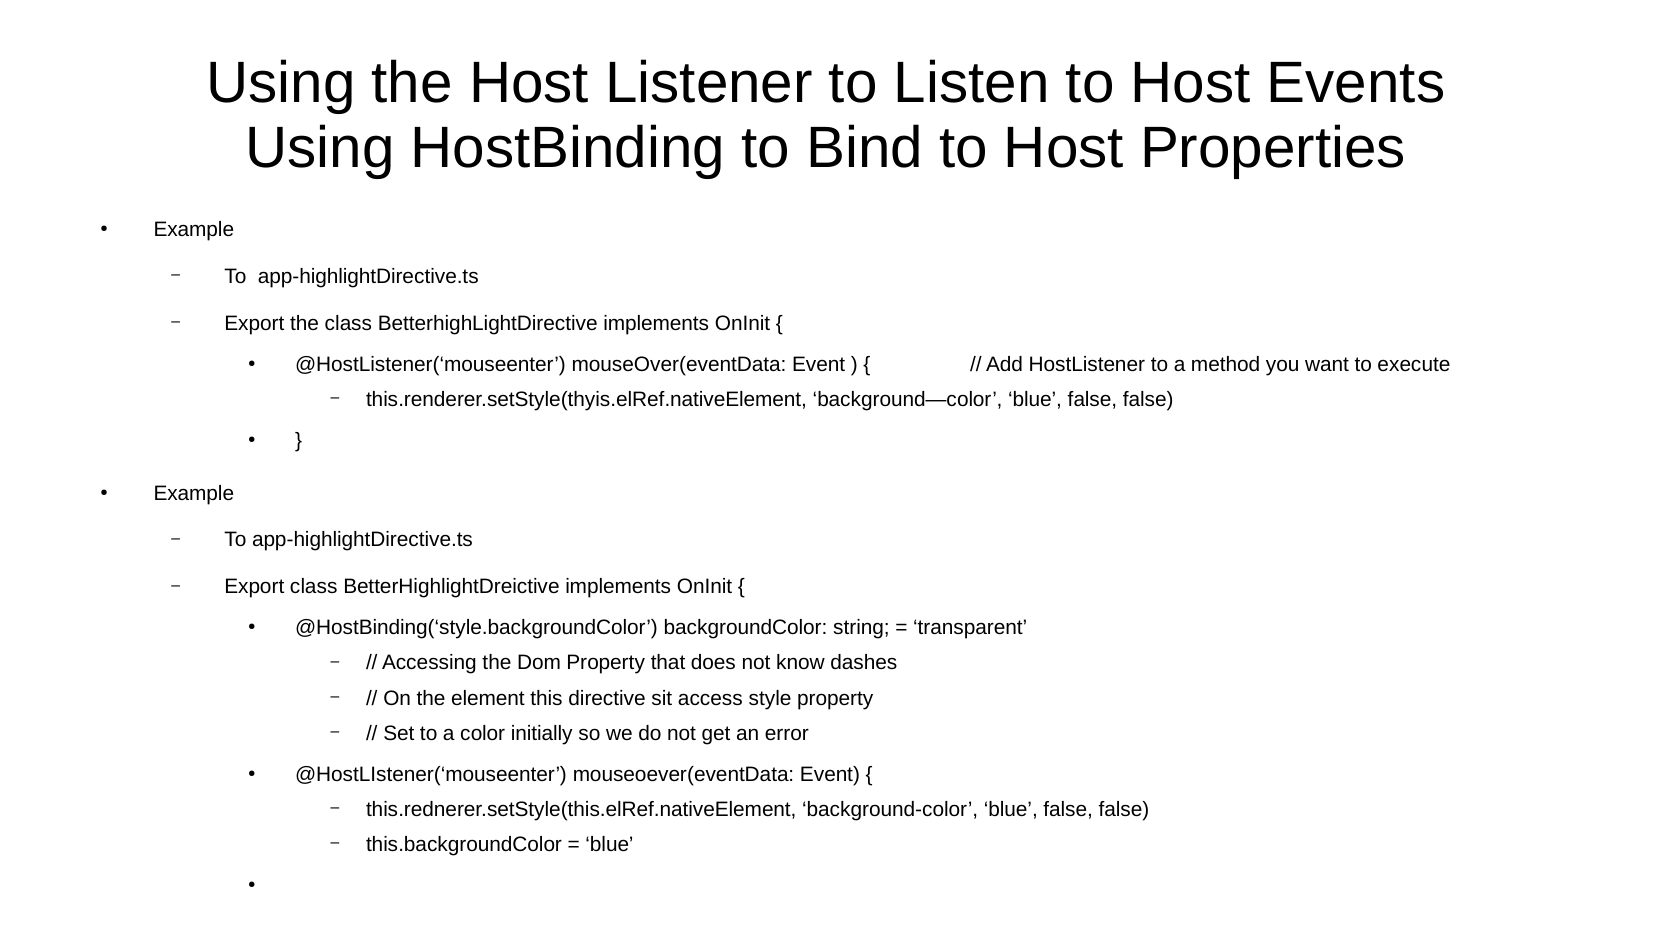

# Using the Host Listener to Listen to Host Events Using HostBinding to Bind to Host Properties
Example
To app-highlightDirective.ts
Export the class BetterhighLightDirective implements OnInit {
@HostListener(‘mouseenter’) mouseOver(eventData: Event ) {		// Add HostListener to a method you want to execute
this.renderer.setStyle(thyis.elRef.nativeElement, ‘background—color’, ‘blue’, false, false)
}
Example
To app-highlightDirective.ts
Export class BetterHighlightDreictive implements OnInit {
@HostBinding(‘style.backgroundColor’) backgroundColor: string; = ‘transparent’
// Accessing the Dom Property that does not know dashes
// On the element this directive sit access style property
// Set to a color initially so we do not get an error
@HostLIstener(‘mouseenter’) mouseoever(eventData: Event) {
this.rednerer.setStyle(this.elRef.nativeElement, ‘background-color’, ‘blue’, false, false)
this.backgroundColor = ‘blue’